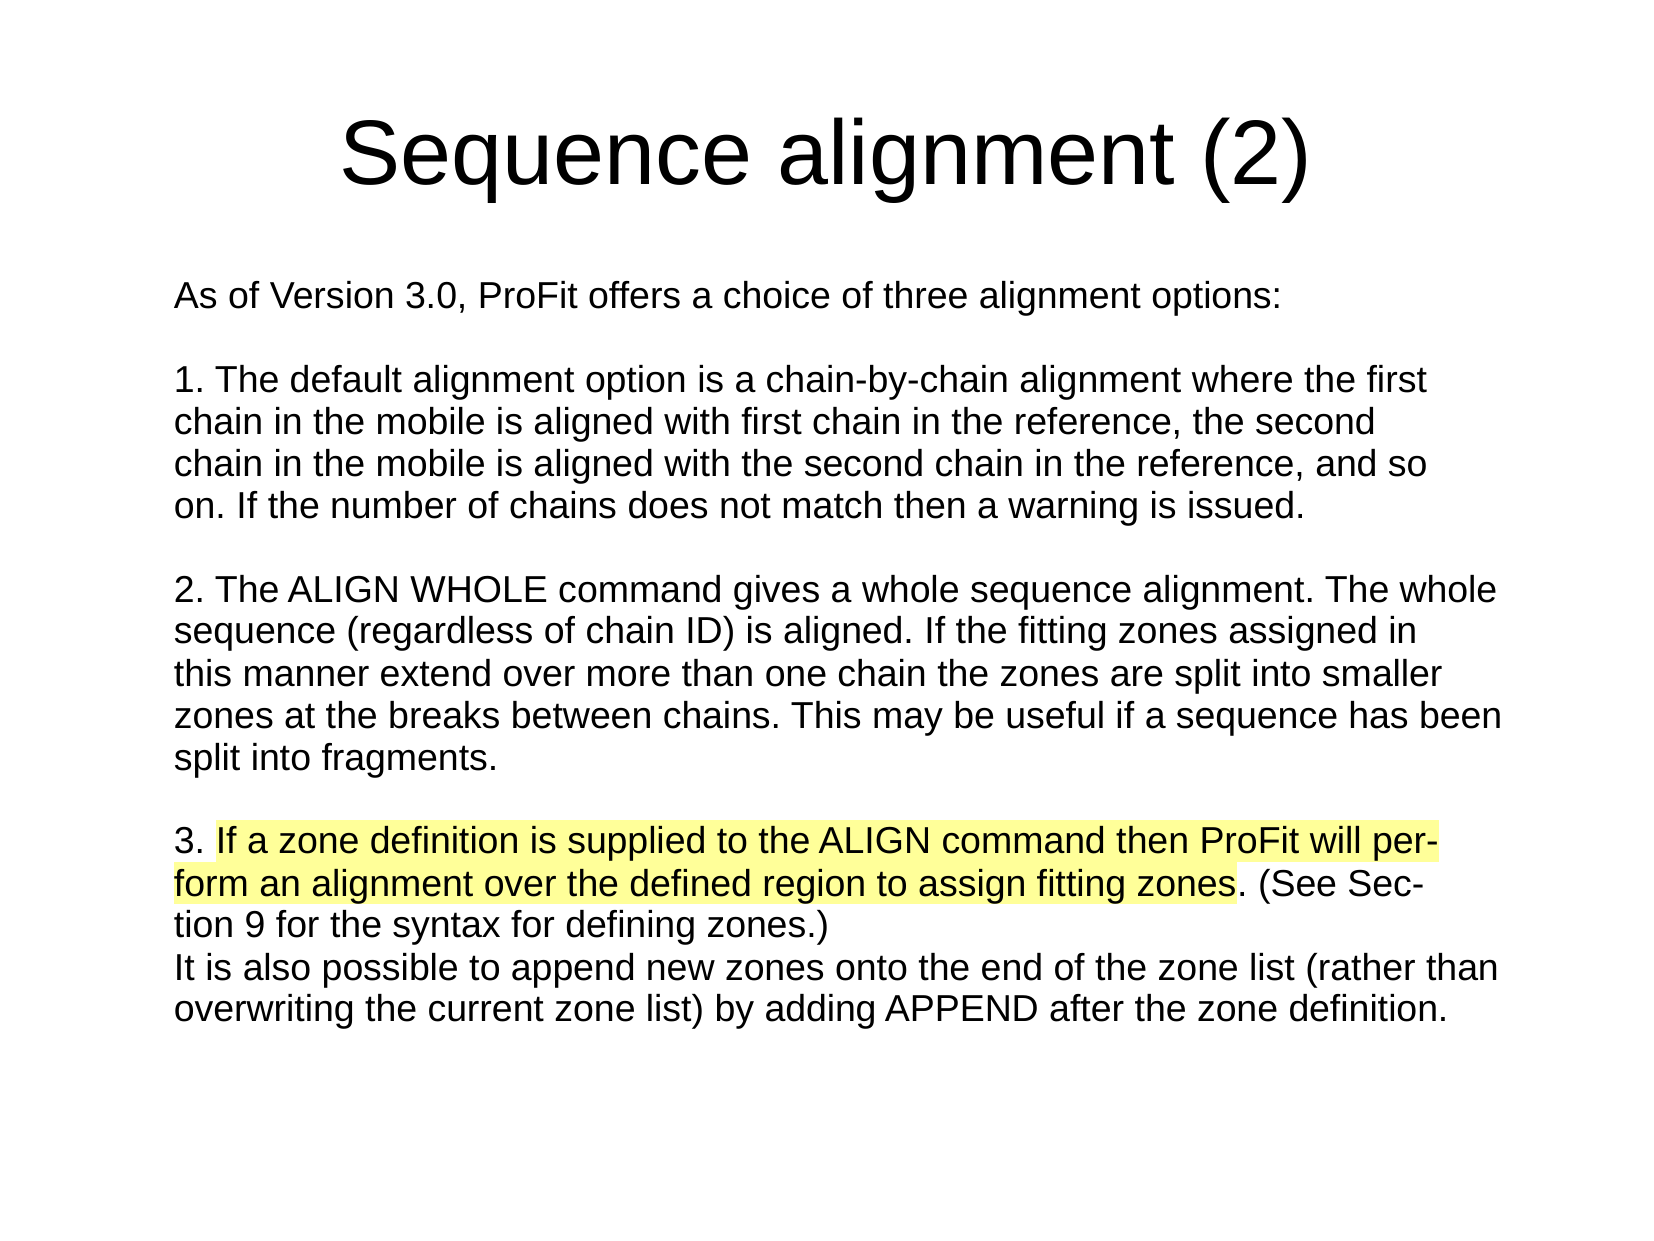

# Sequence alignment (2)
As of Version 3.0, ProFit offers a choice of three alignment options:
1. The default alignment option is a chain-by-chain alignment where the first
chain in the mobile is aligned with first chain in the reference, the second
chain in the mobile is aligned with the second chain in the reference, and so
on. If the number of chains does not match then a warning is issued.
2. The ALIGN WHOLE command gives a whole sequence alignment. The whole
sequence (regardless of chain ID) is aligned. If the fitting zones assigned in
this manner extend over more than one chain the zones are split into smaller
zones at the breaks between chains. This may be useful if a sequence has been
split into fragments.
3. If a zone definition is supplied to the ALIGN command then ProFit will per-
form an alignment over the defined region to assign fitting zones. (See Sec-
tion 9 for the syntax for defining zones.)
It is also possible to append new zones onto the end of the zone list (rather than
overwriting the current zone list) by adding APPEND after the zone definition.